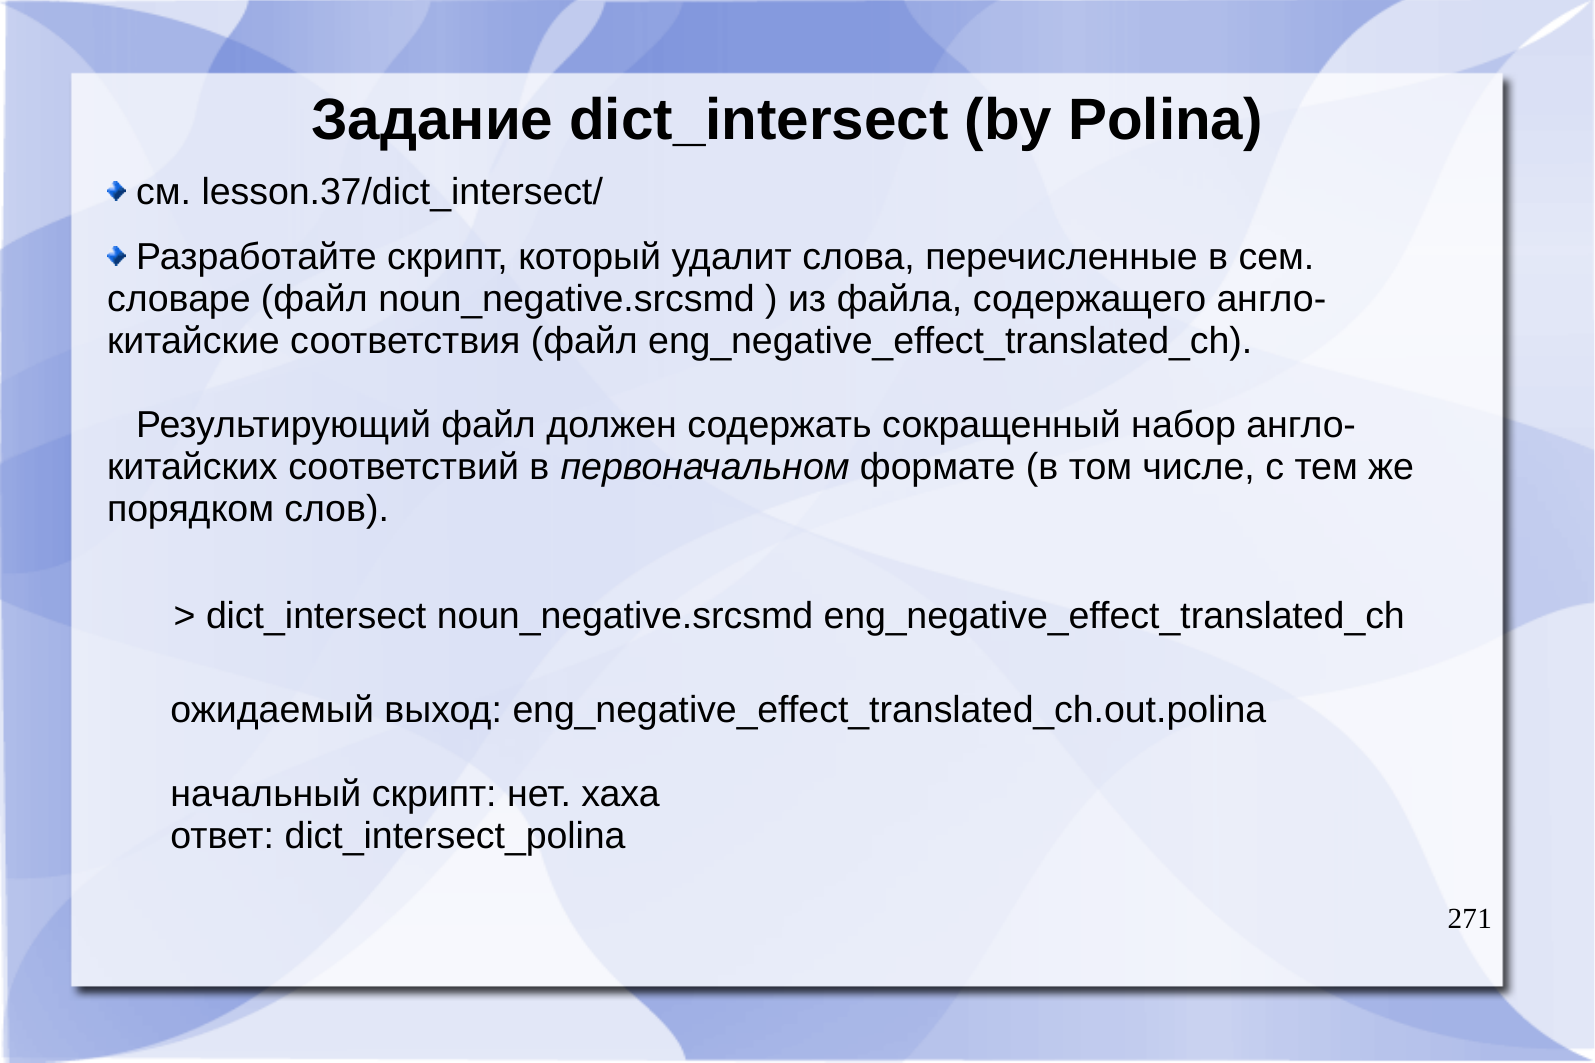

# Задание dict_intersect (by Polina)
 см. lesson.37/dict_intersect/
 Разработайте скрипт, который удалит слова, перечисленные в сем. словаре (файл noun_negative.srcsmd ) из файла, содержащего англо-китайские соответствия (файл eng_negative_effect_translated_ch).
 Результирующий файл должен содержать сокращенный набор англо-китайских соответствий в первоначальном формате (в том числе, с тем же порядком слов).
> dict_intersect noun_negative.srcsmd eng_negative_effect_translated_ch
ожидаемый выход: eng_negative_effect_translated_ch.out.polina
начальный скрипт: нет. хаха
ответ: dict_intersect_polina
271